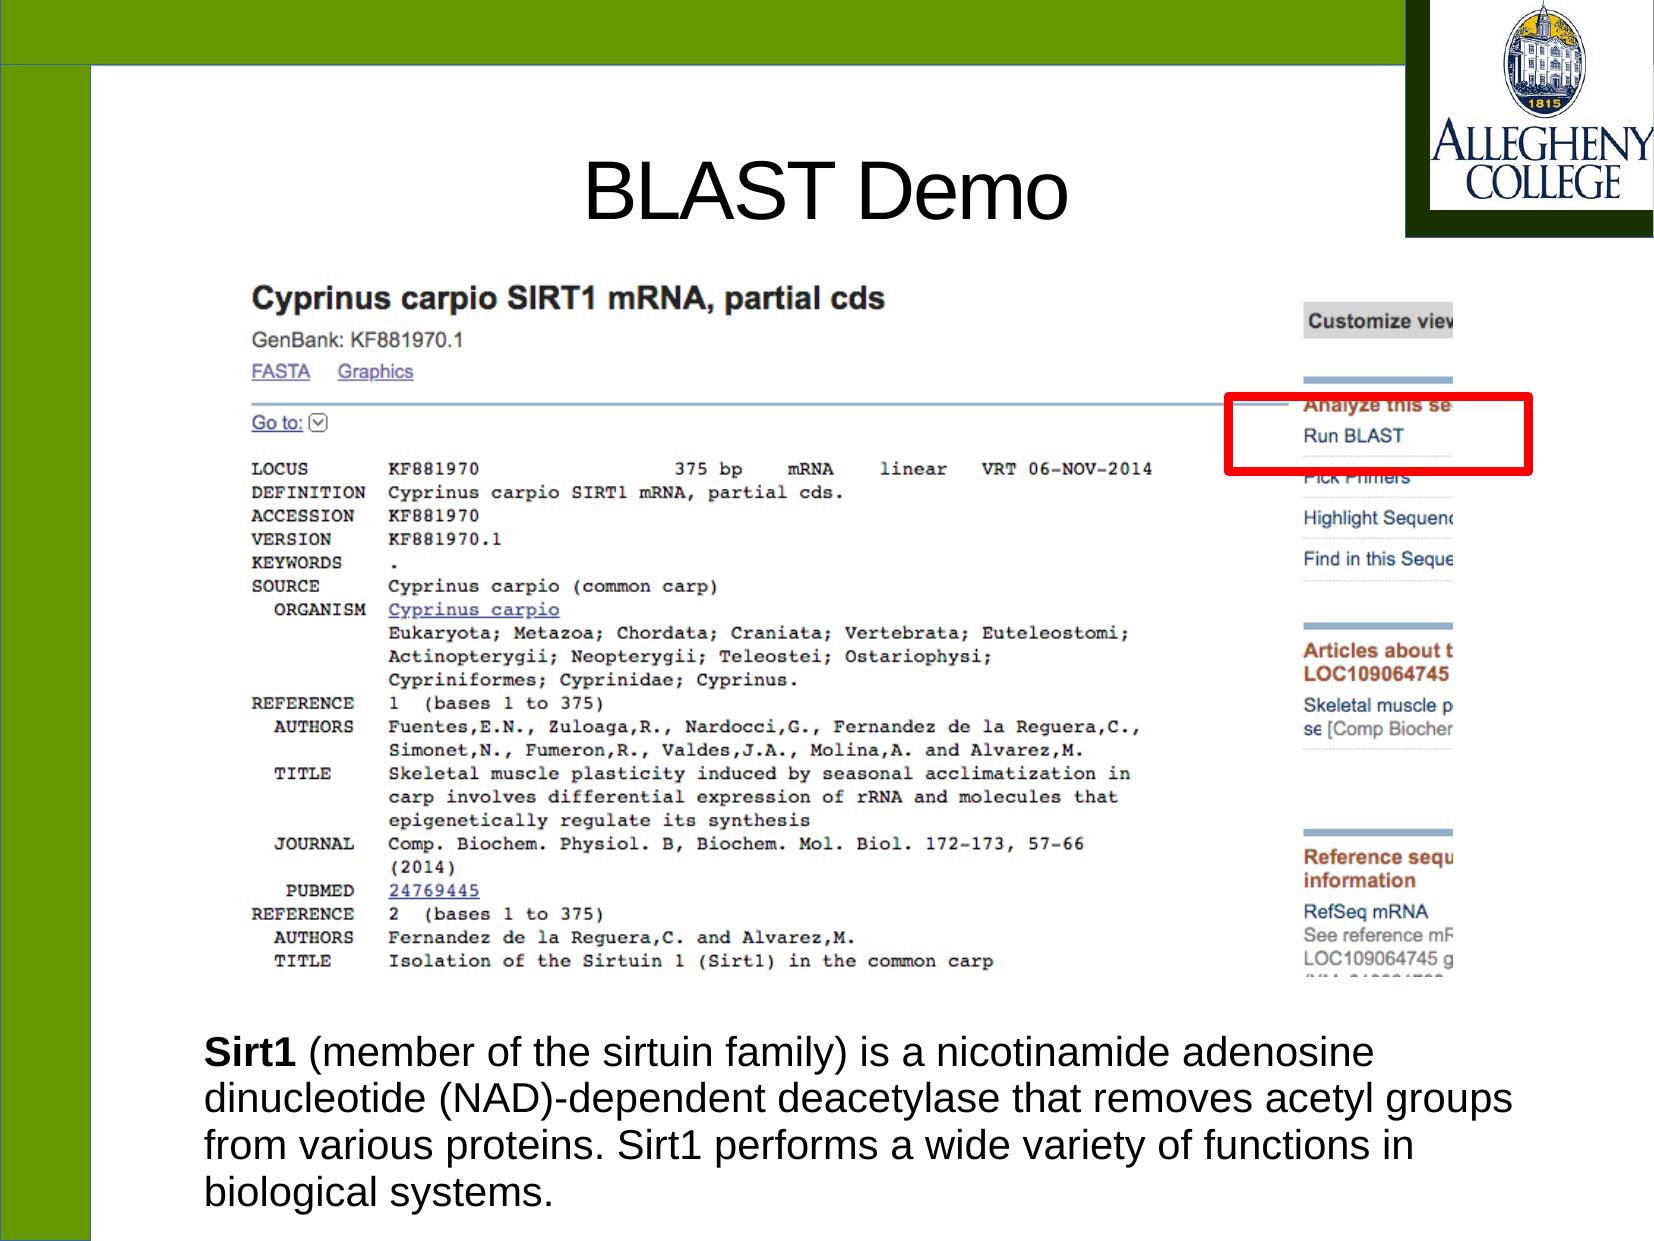

# BLAST Demo
Sirt1 (member of the sirtuin family) is a nicotinamide adenosine dinucleotide (NAD)-dependent deacetylase that removes acetyl groups from various proteins. Sirt1 performs a wide variety of functions in biological systems.